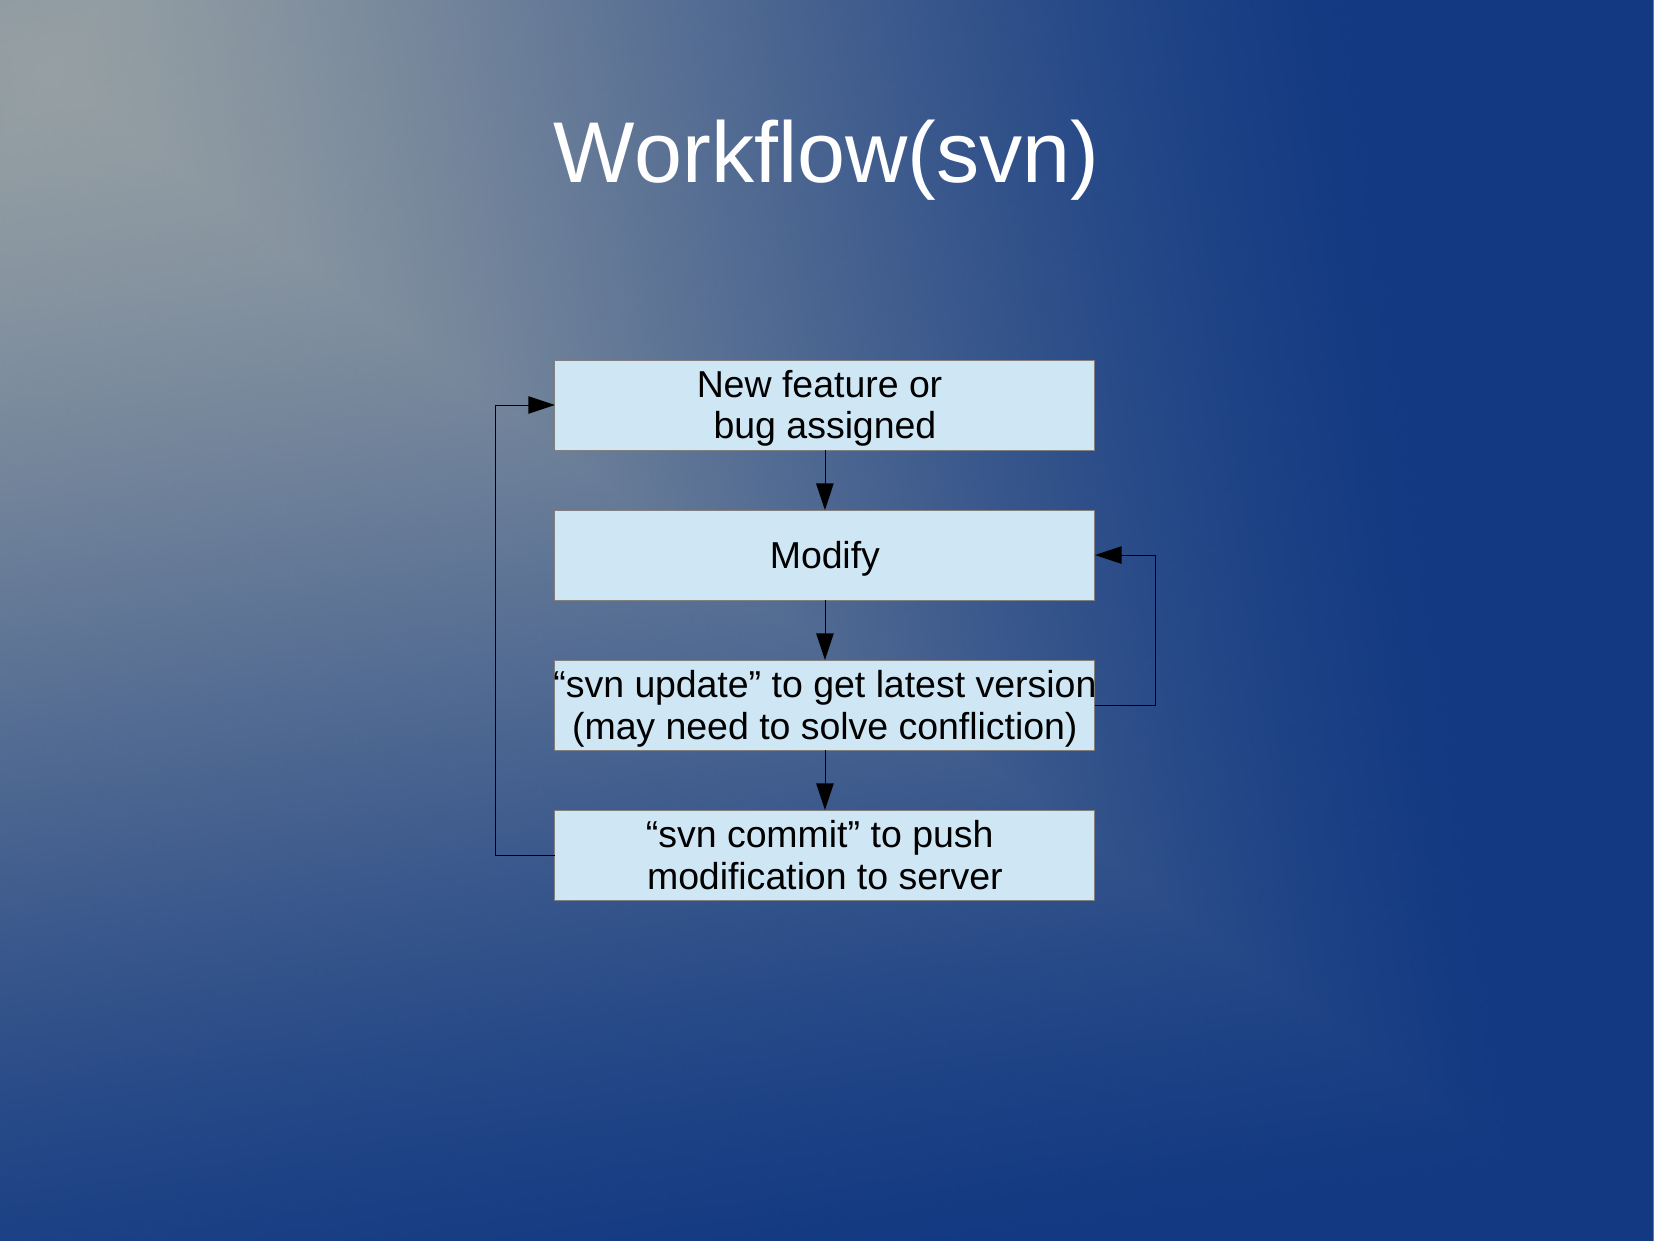

# Workflow(svn)
New feature or
bug assigned
New feature or
bug assigned
New feature or
bug assigned
New feature or
bug assigned
Modify
“svn update” to get latest version
(may need to solve confliction)
“svn commit” to push
modification to server